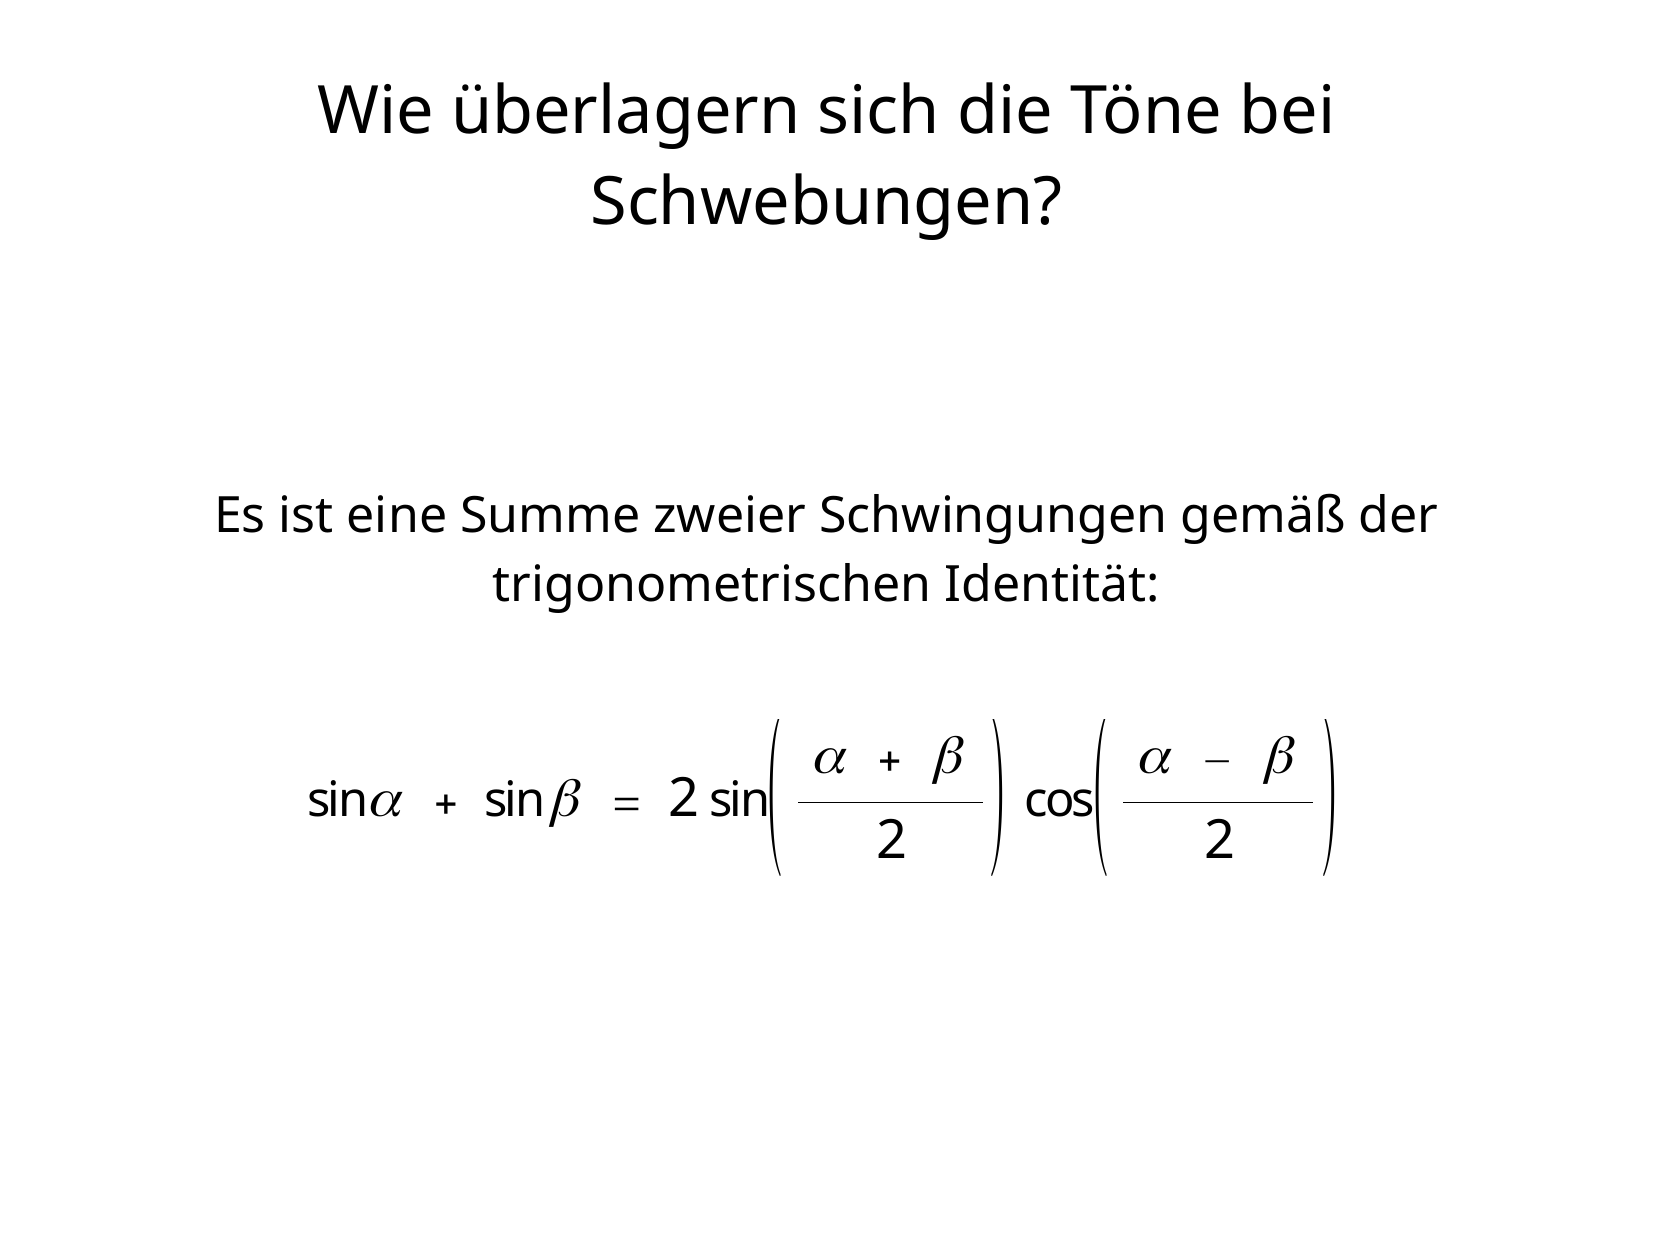

# Wie überlagern sich die Töne bei Schwebungen?
Es ist eine Summe zweier Schwingungen gemäß der trigonometrischen Identität: